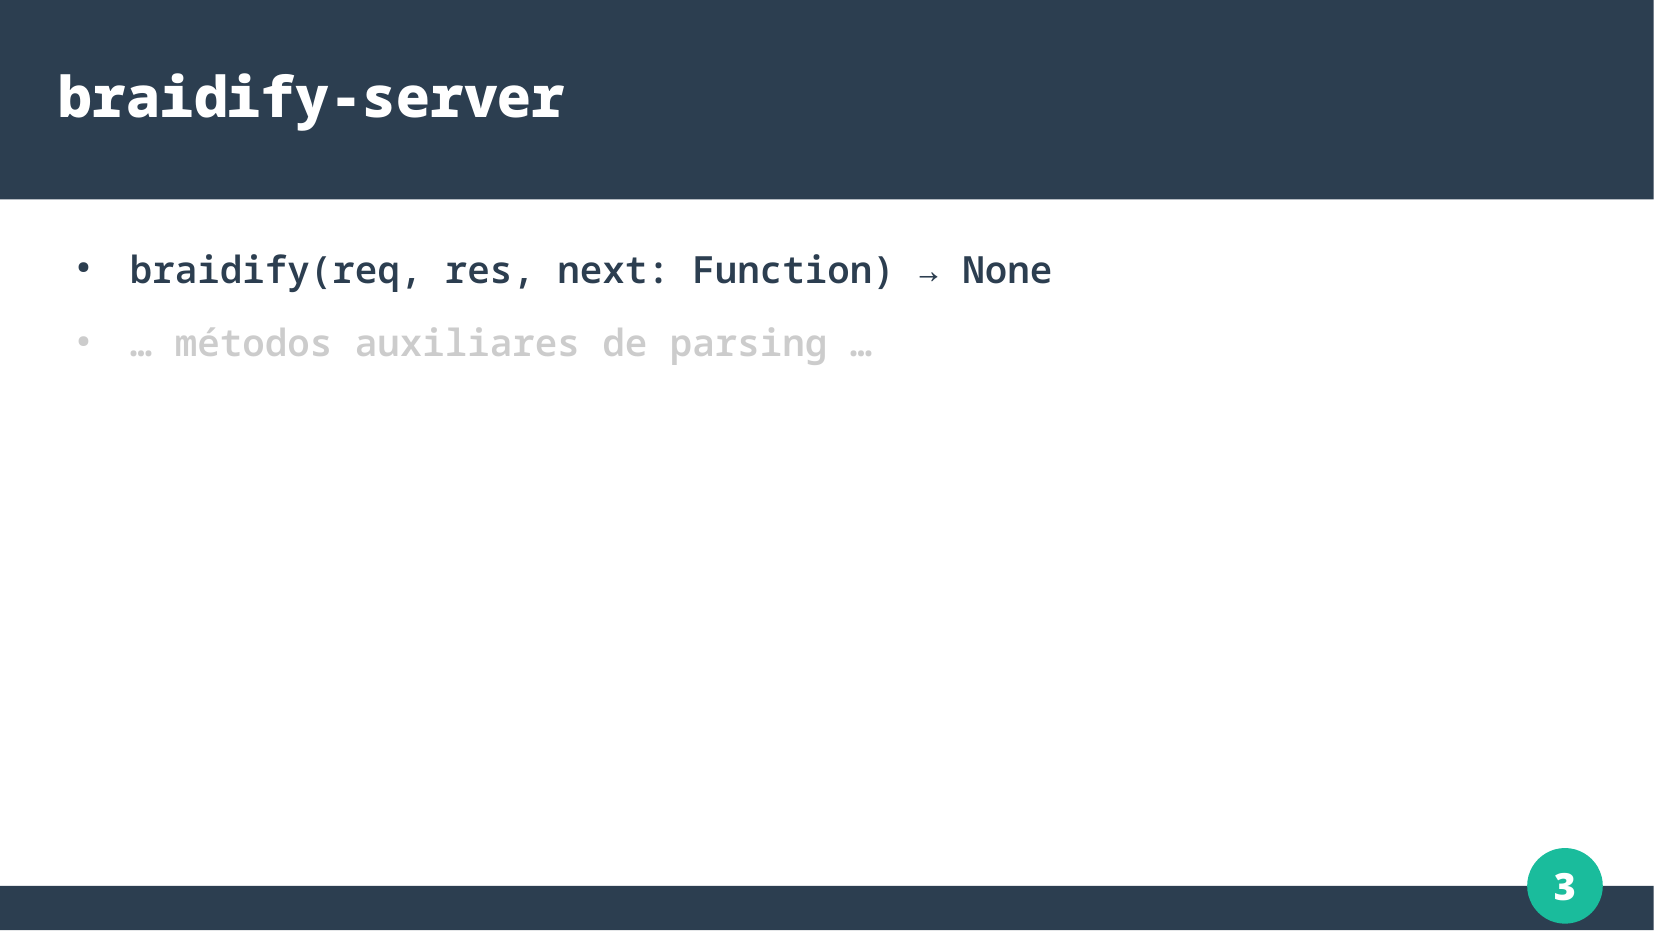

# braidify-server
braidify(req, res, next: Function) → None
… métodos auxiliares de parsing …